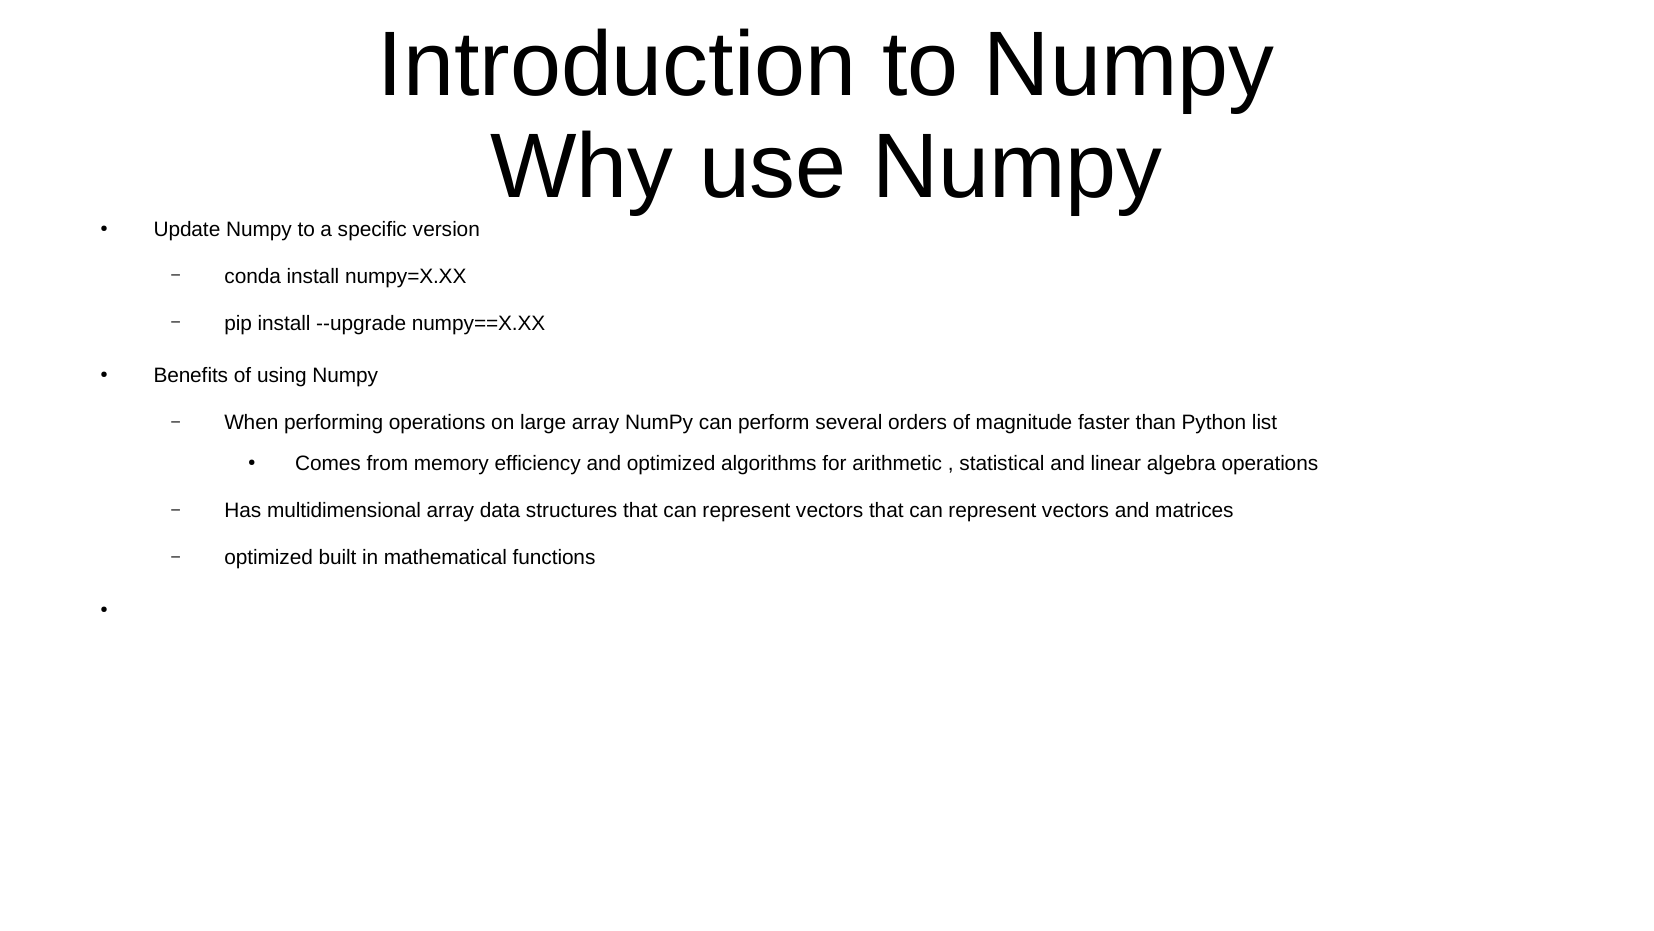

# Introduction to Numpy Why use Numpy
Update Numpy to a specific version
conda install numpy=X.XX
pip install --upgrade numpy==X.XX
Benefits of using Numpy
When performing operations on large array NumPy can perform several orders of magnitude faster than Python list
Comes from memory efficiency and optimized algorithms for arithmetic , statistical and linear algebra operations
Has multidimensional array data structures that can represent vectors that can represent vectors and matrices
optimized built in mathematical functions